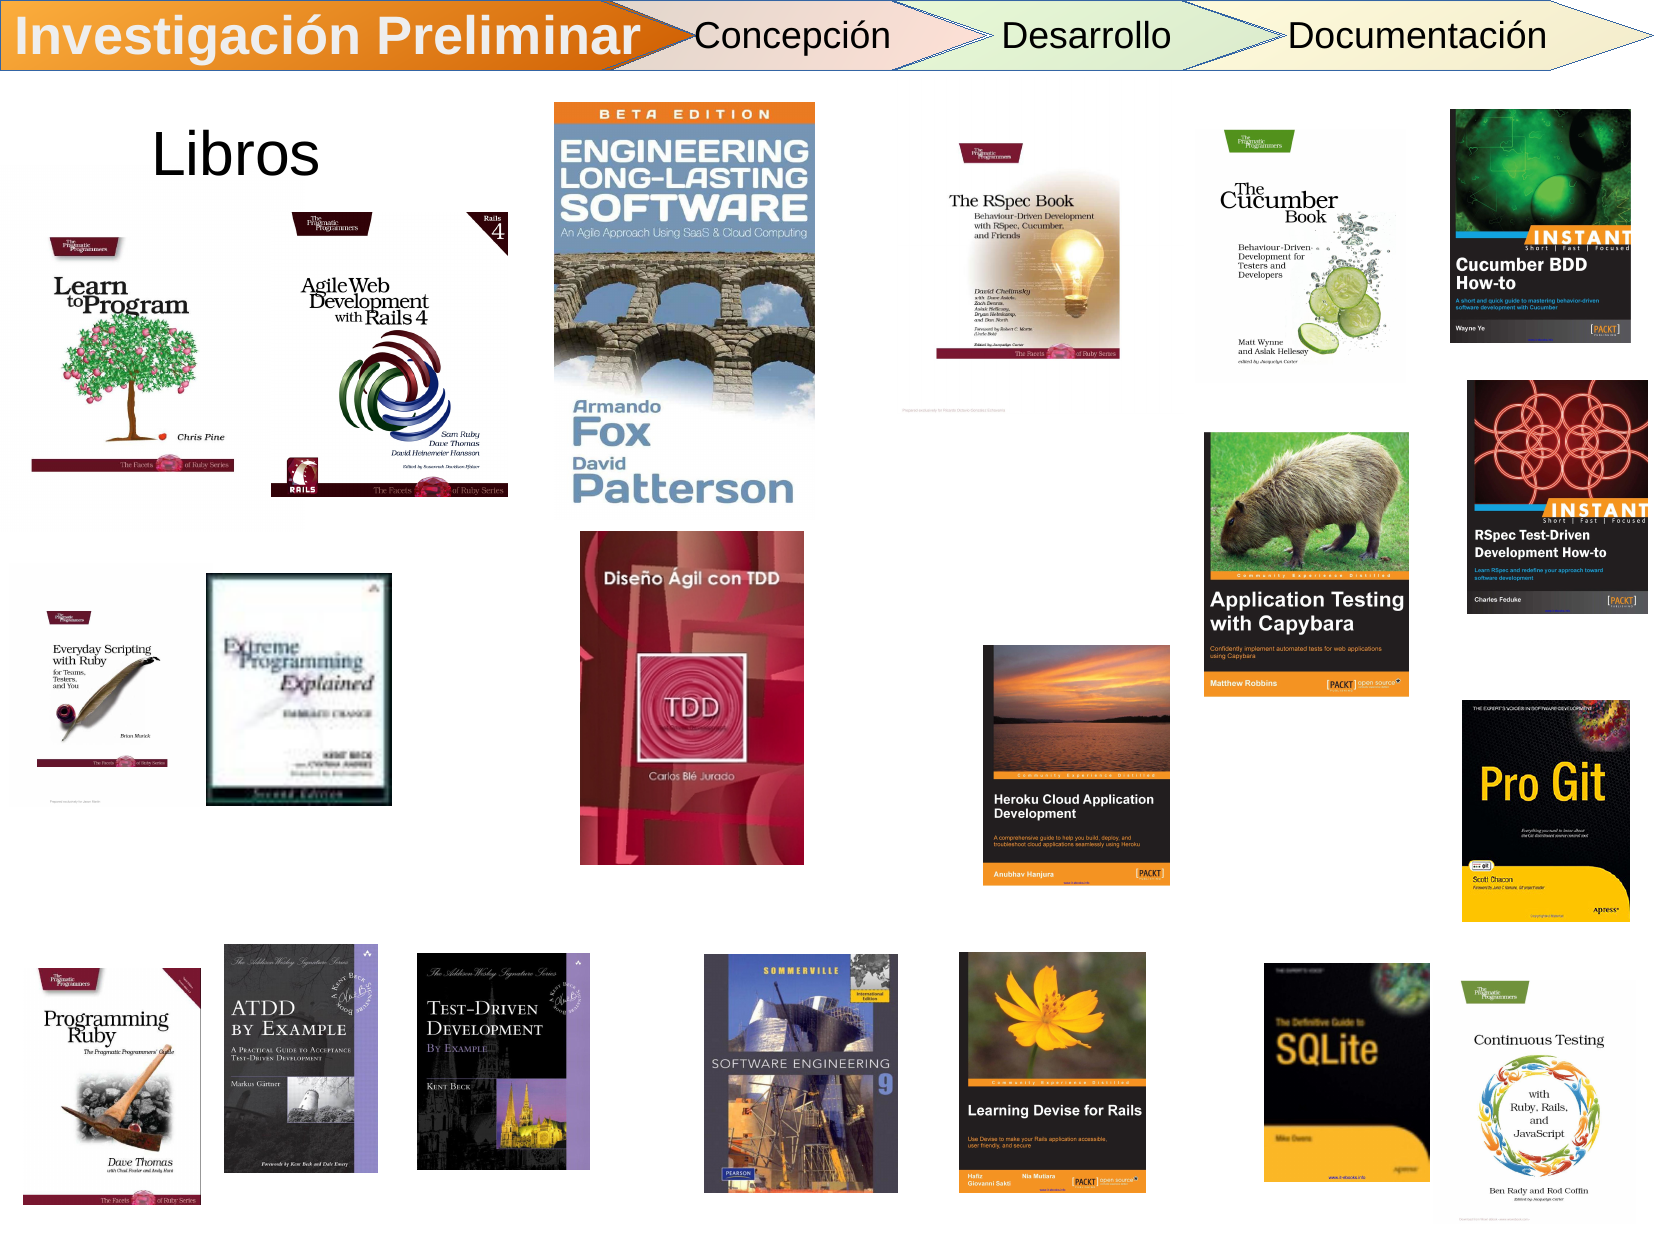

Investigación Preliminar
Concepción
Desarrollo
Documentación
# Libros